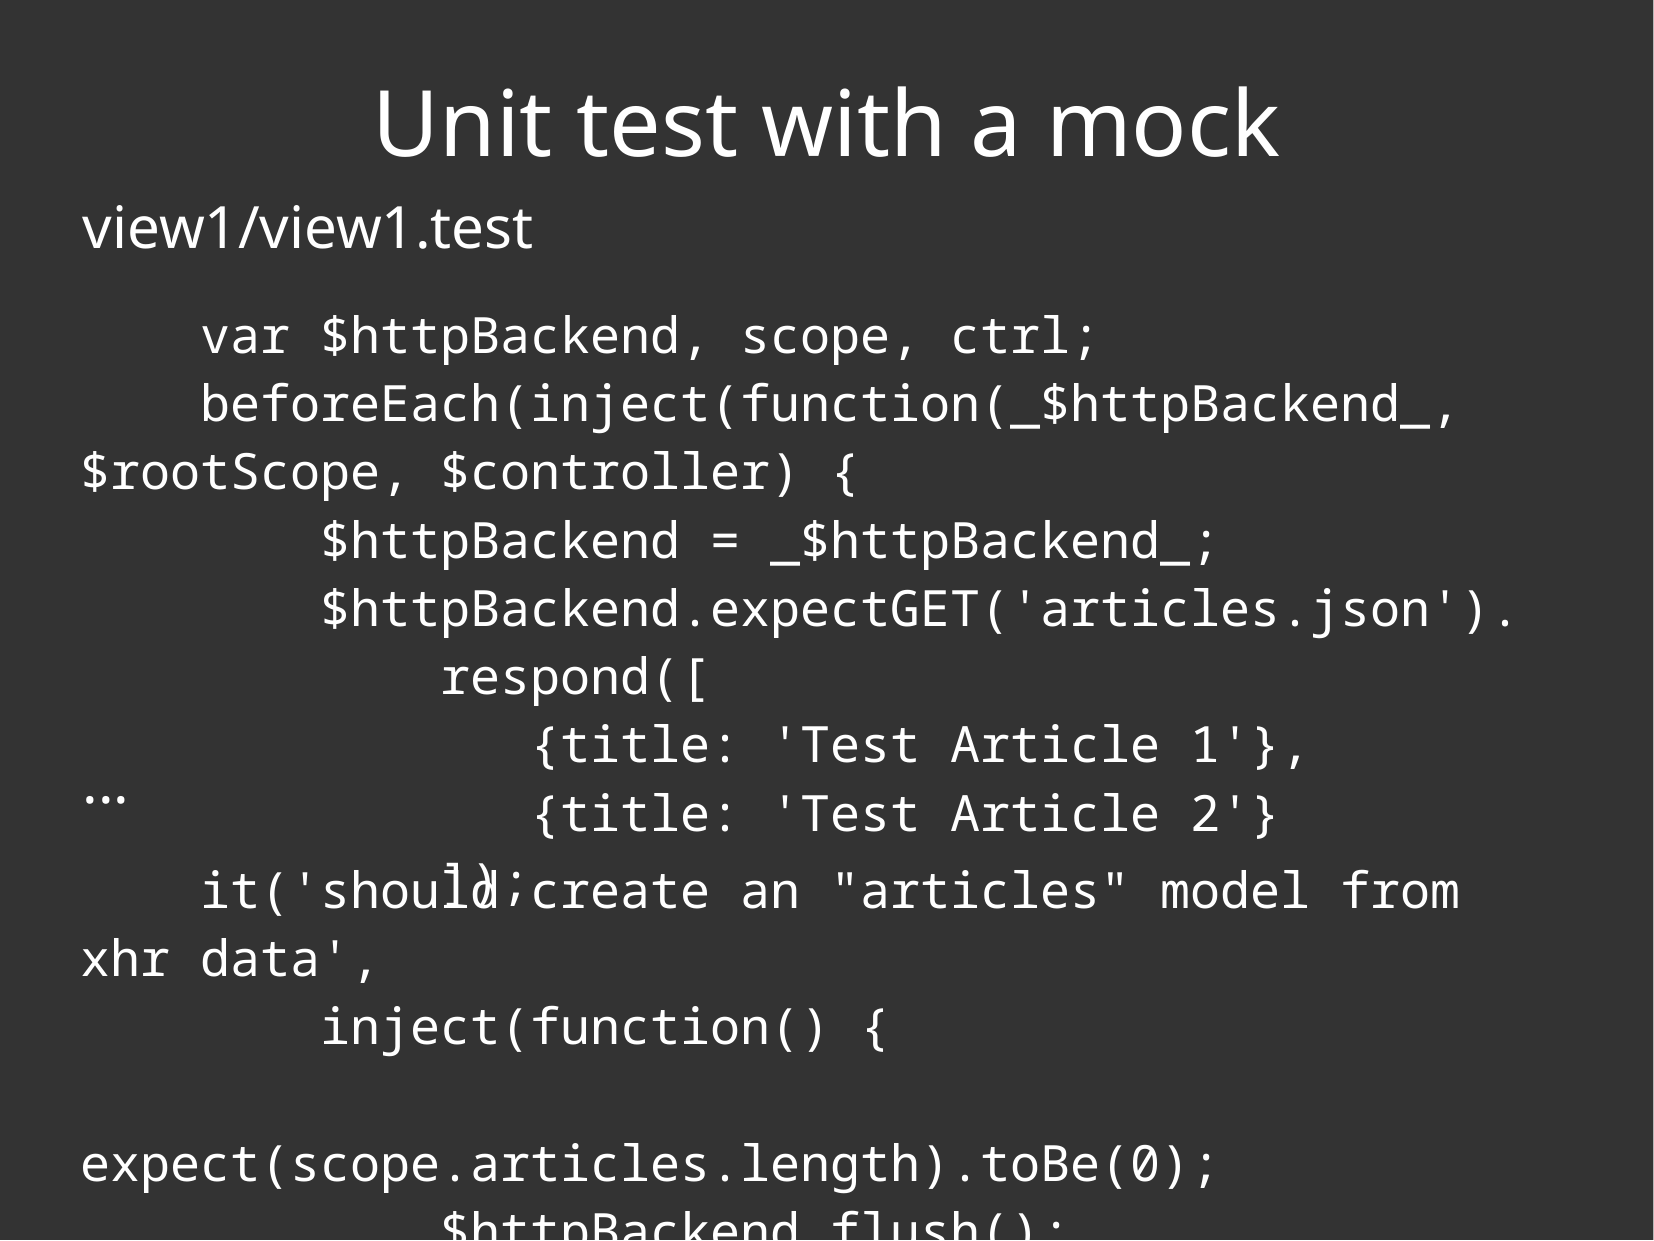

# Unit test with a mock
view1/view1.test
 var $httpBackend, scope, ctrl;
 beforeEach(inject(function(_$httpBackend_, $rootScope, $controller) {
 $httpBackend = _$httpBackend_;
 $httpBackend.expectGET('articles.json').
 respond([
 {title: 'Test Article 1'},
 {title: 'Test Article 2'}
 ]);
...
 it('should create an "articles" model from xhr data',
 inject(function() {
 expect(scope.articles.length).toBe(0);
 $httpBackend.flush();
 expect(scope.articles.length).toBe(2);
 }));